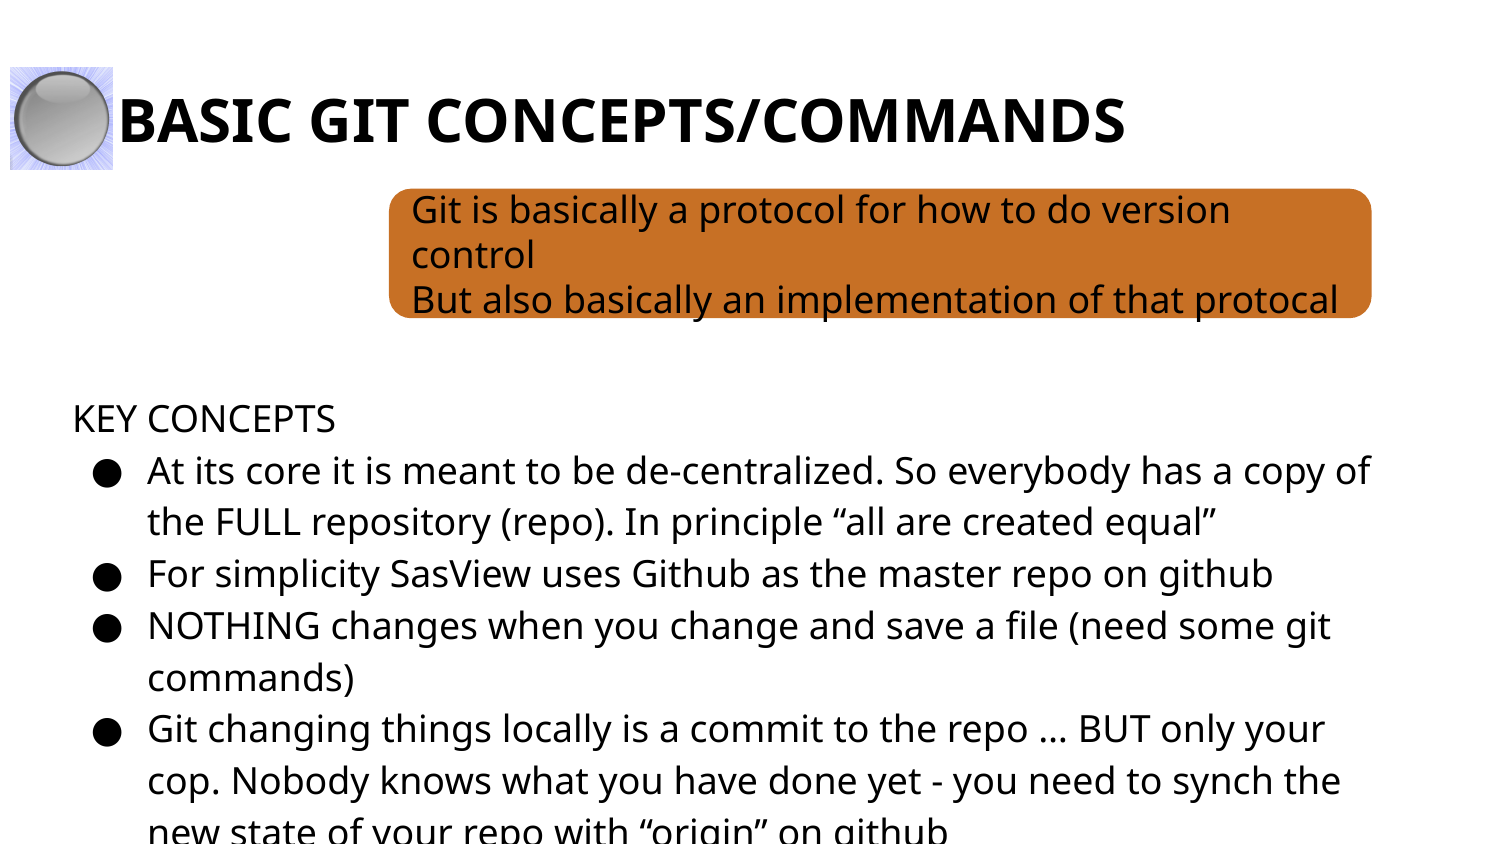

# BASIC GIT CONCEPTS/COMMANDS
Git is basically a protocol for how to do version control
But also basically an implementation of that protocal
KEY CONCEPTS
At its core it is meant to be de-centralized. So everybody has a copy of the FULL repository (repo). In principle “all are created equal”
For simplicity SasView uses Github as the master repo on github
NOTHING changes when you change and save a file (need some git commands)
Git changing things locally is a commit to the repo … BUT only your cop. Nobody knows what you have done yet - you need to synch the new state of your repo with “origin” on github